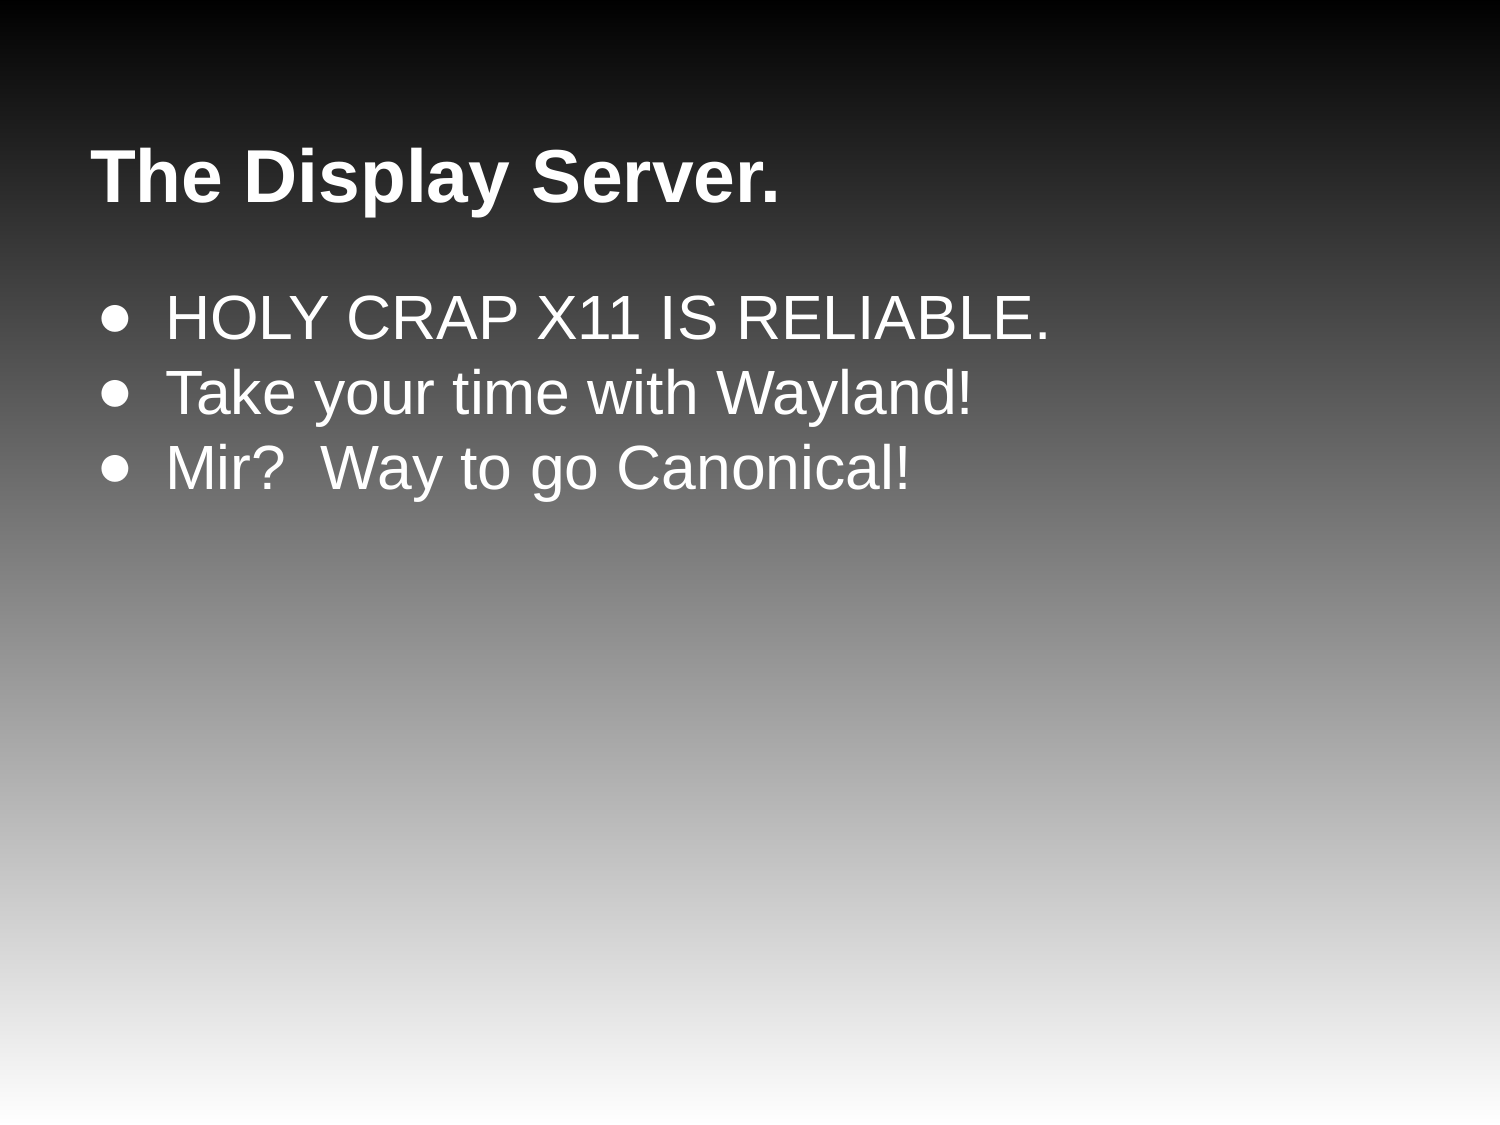

# The Display Server.
HOLY CRAP X11 IS RELIABLE.
Take your time with Wayland!
Mir? Way to go Canonical!